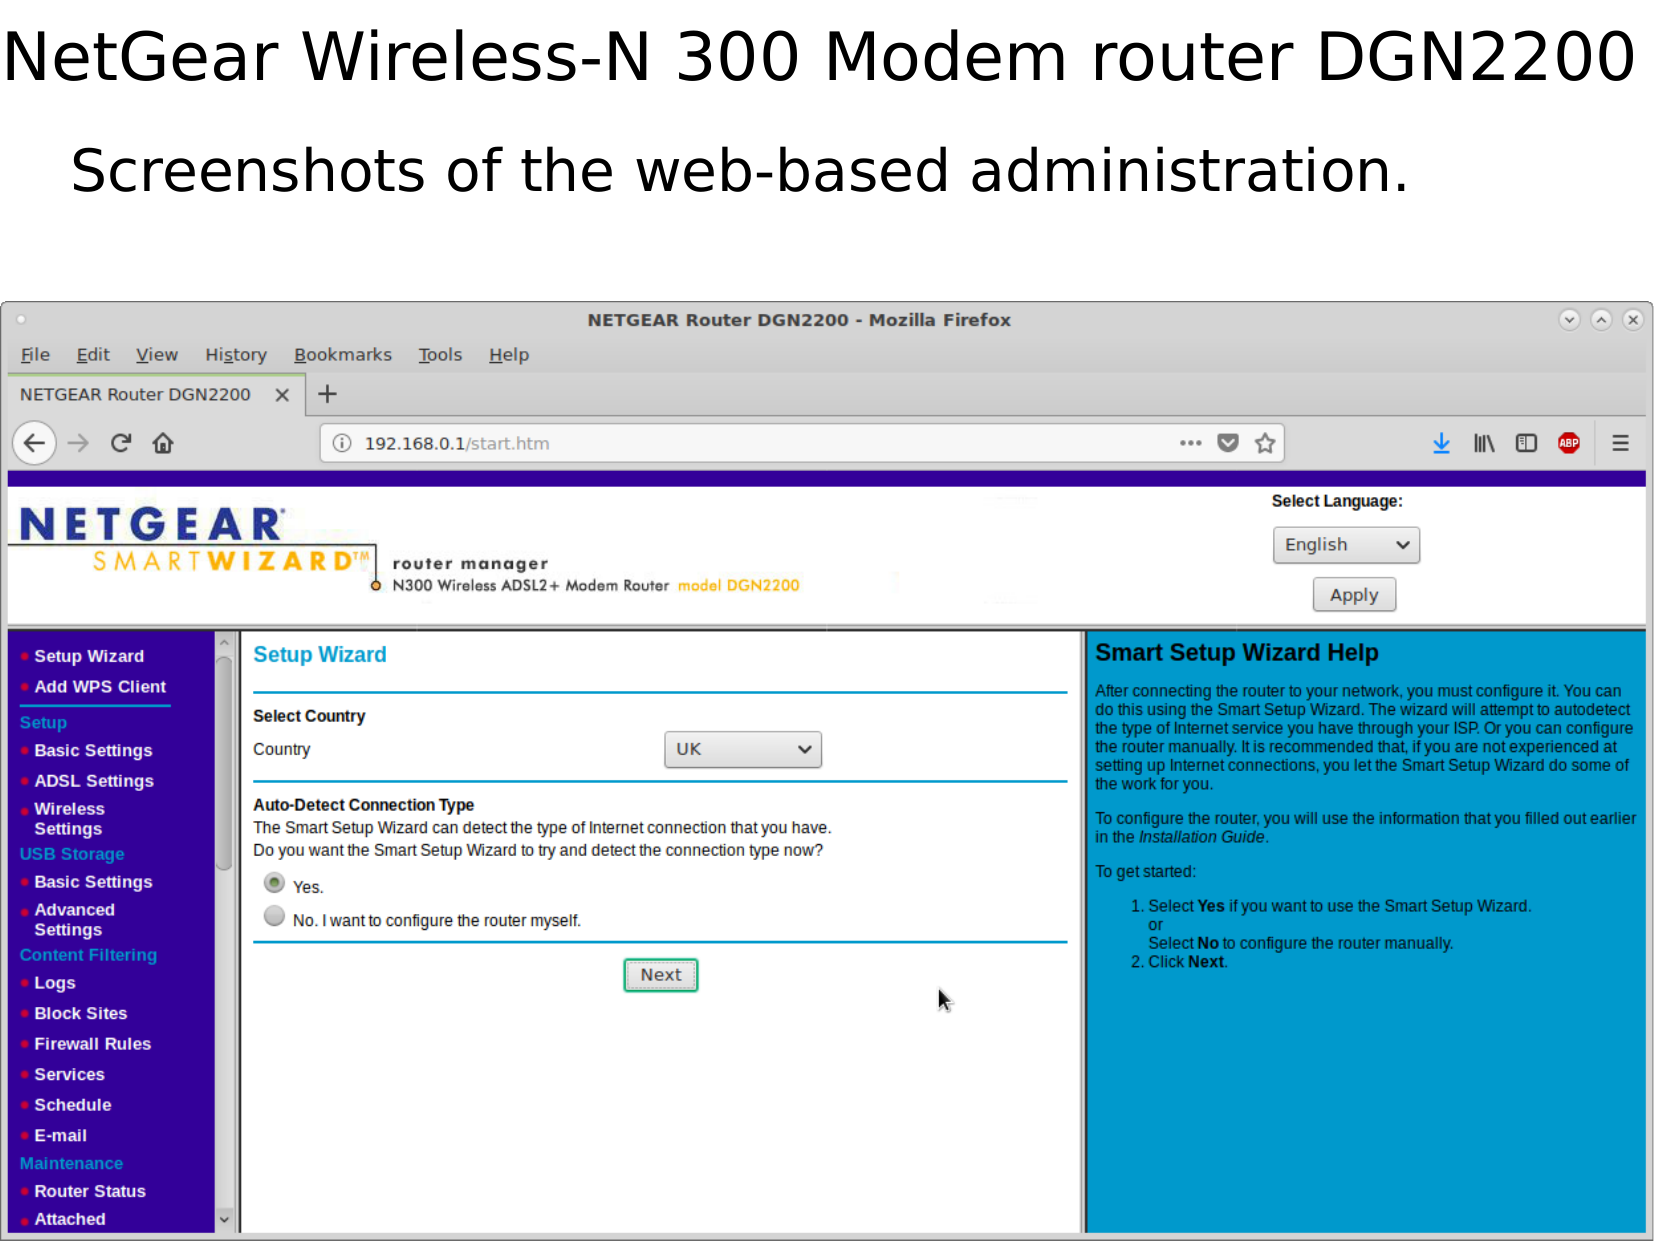

NetGear Wireless-N 300 Modem router DGN2200
# Screenshots of the web-based administration.